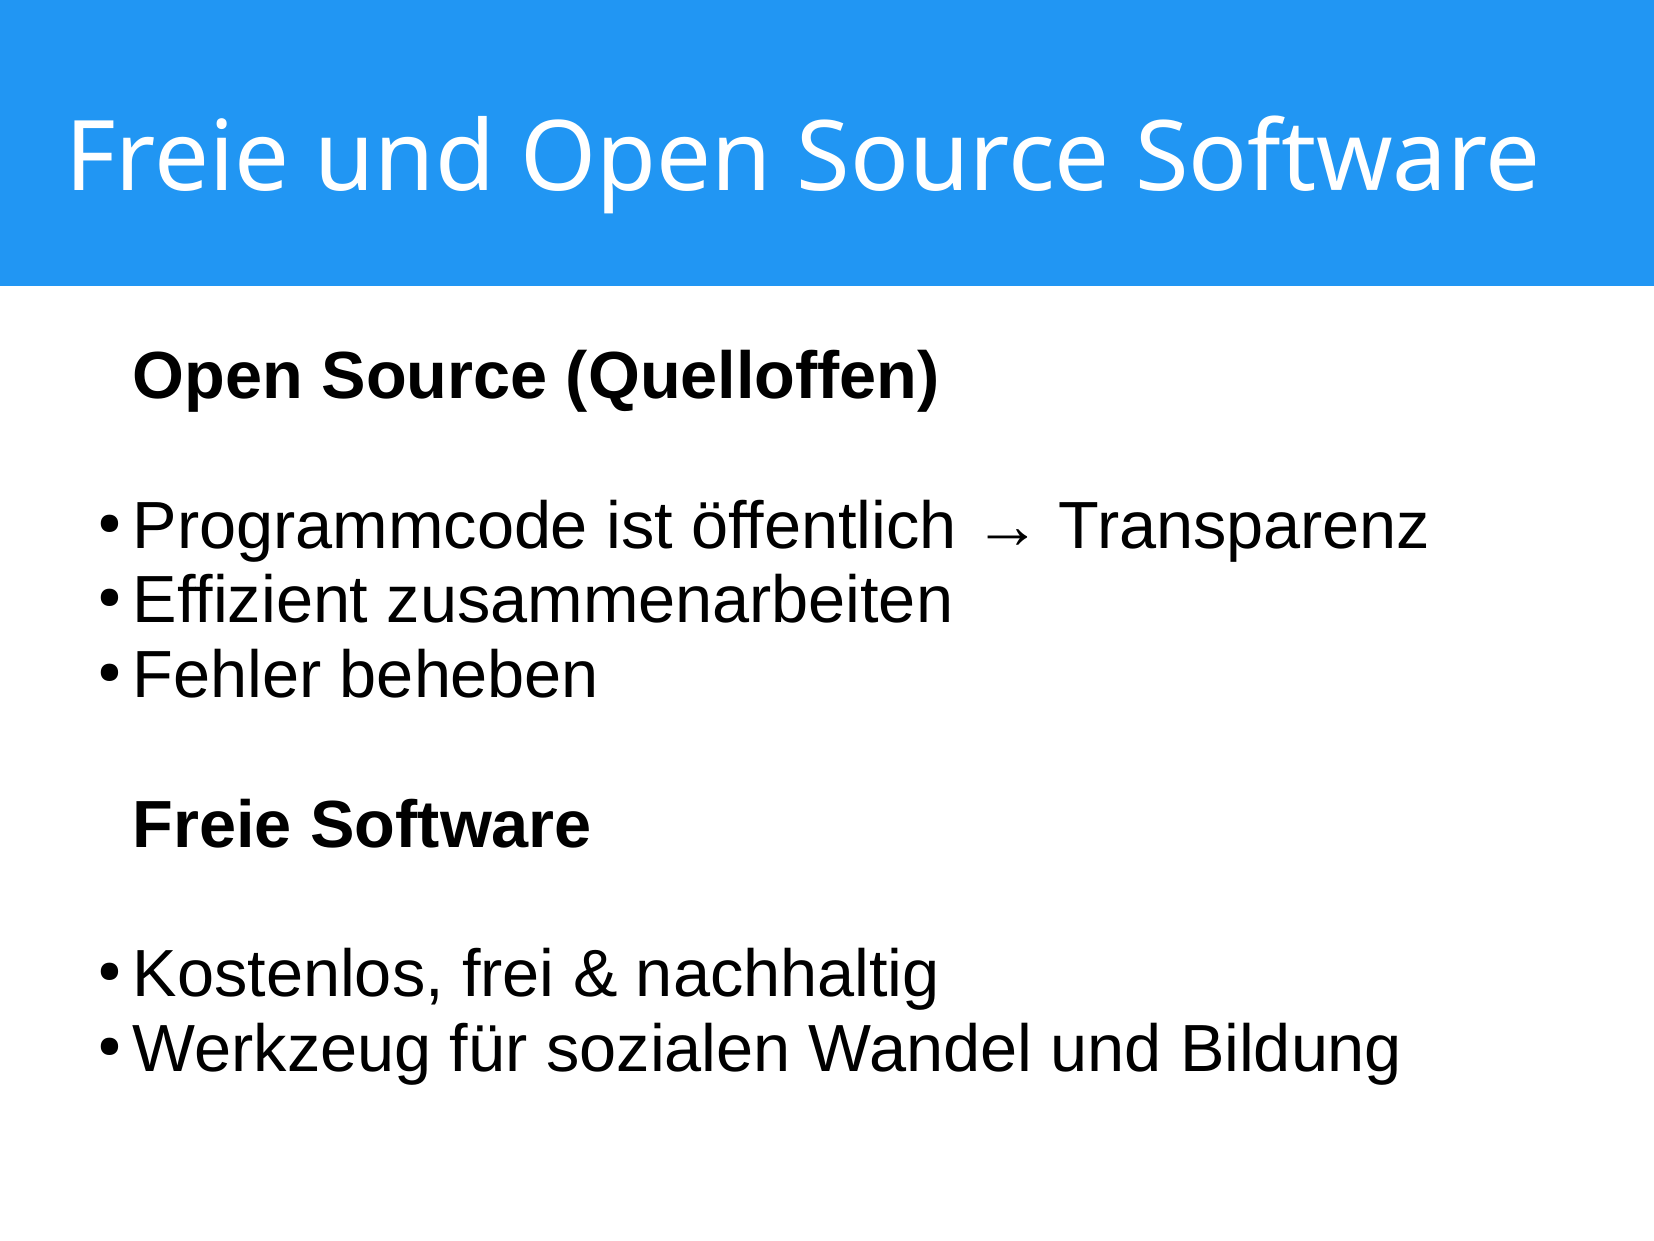

# Freie und Open Source Software
Open Source (Quelloffen)
Programmcode ist öffentlich → Transparenz
Effizient zusammenarbeiten
Fehler beheben
Freie Software
Kostenlos, frei & nachhaltig
Werkzeug für sozialen Wandel und Bildung
3